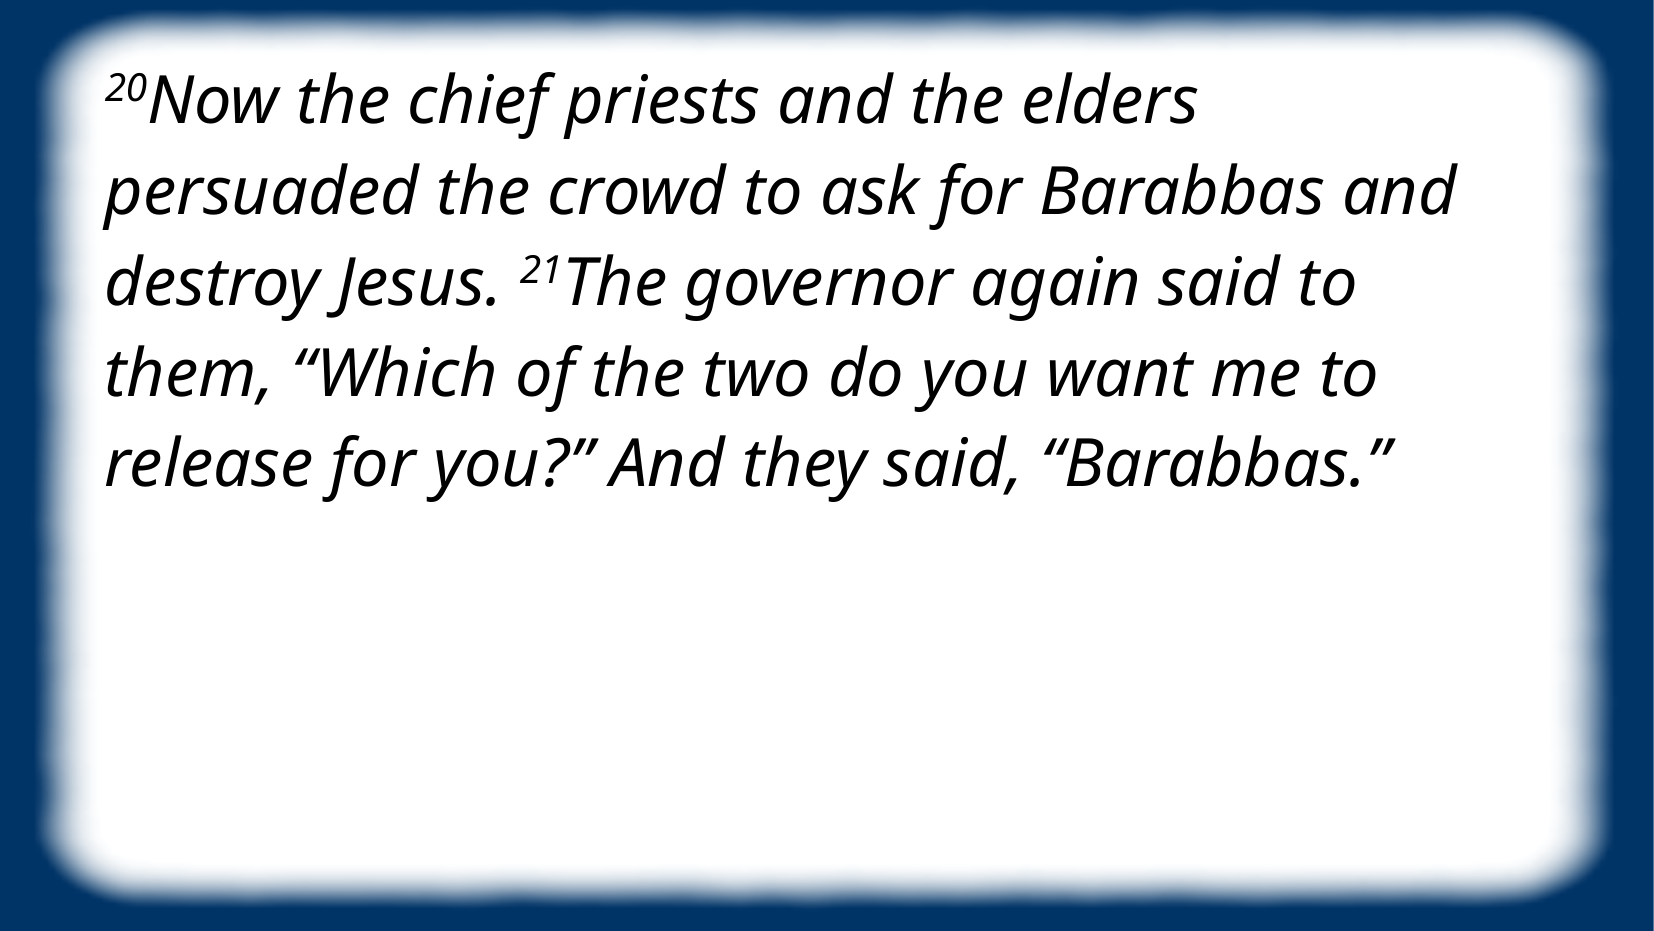

20Now the chief priests and the elders persuaded the crowd to ask for Barabbas and destroy Jesus. 21The governor again said to them, “Which of the two do you want me to release for you?” And they said, “Barabbas.”